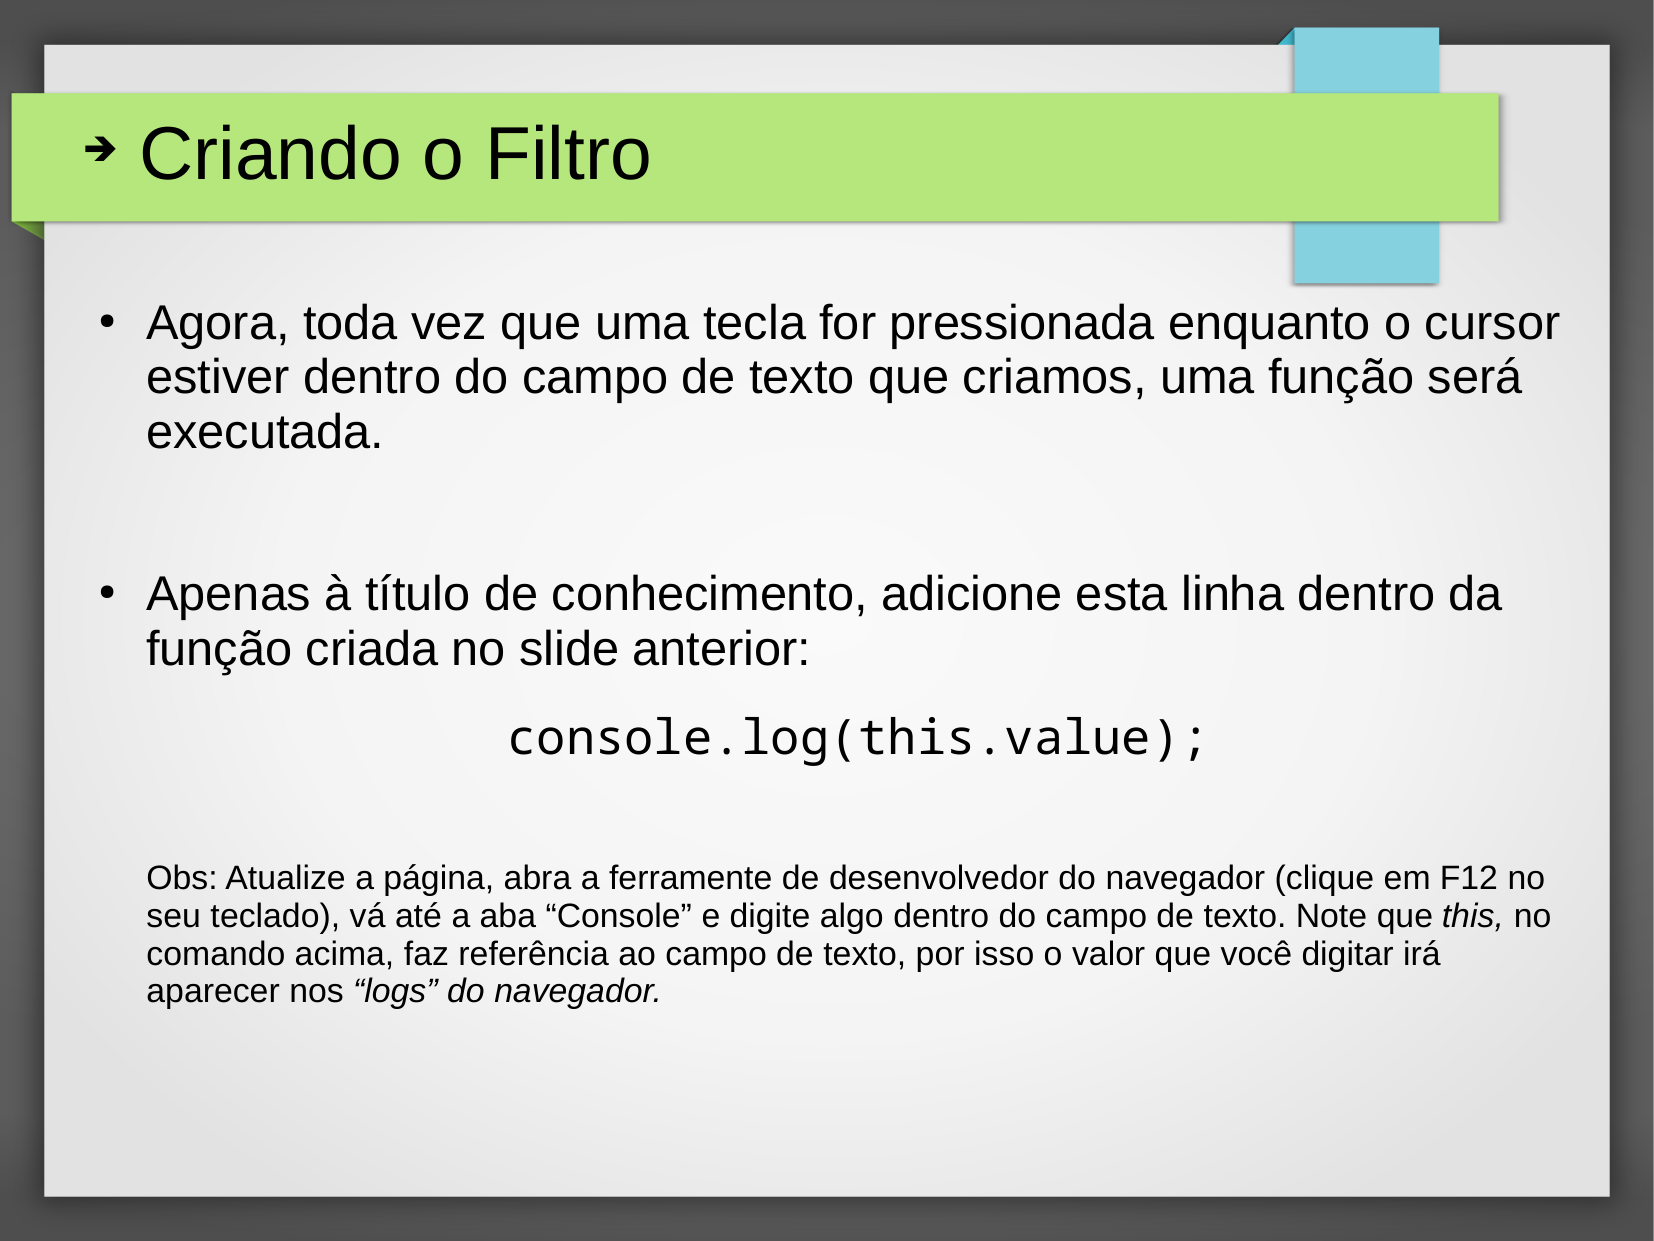

# Criando o Filtro
Agora, toda vez que uma tecla for pressionada enquanto o cursor estiver dentro do campo de texto que criamos, uma função será executada.
Apenas à título de conhecimento, adicione esta linha dentro da função criada no slide anterior:
console.log(this.value);
Obs: Atualize a página, abra a ferramente de desenvolvedor do navegador (clique em F12 no seu teclado), vá até a aba “Console” e digite algo dentro do campo de texto. Note que this, no comando acima, faz referência ao campo de texto, por isso o valor que você digitar irá aparecer nos “logs” do navegador.